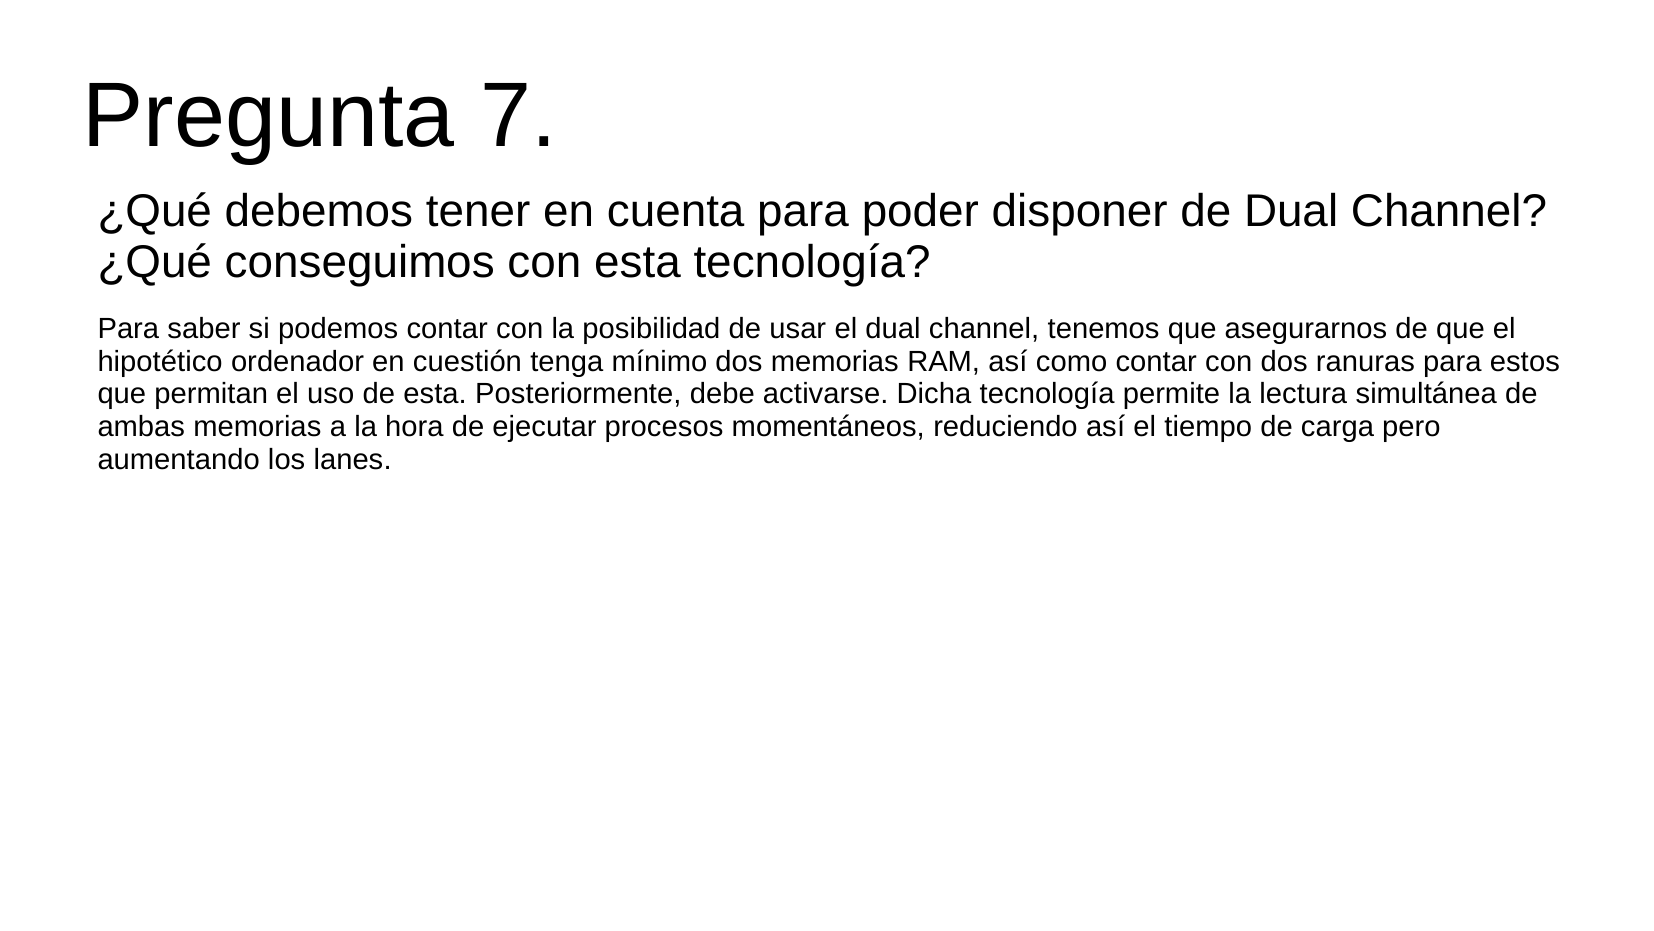

# Pregunta 7.
¿Qué debemos tener en cuenta para poder disponer de Dual Channel? ¿Qué conseguimos con esta tecnología?
Para saber si podemos contar con la posibilidad de usar el dual channel, tenemos que asegurarnos de que el hipotético ordenador en cuestión tenga mínimo dos memorias RAM, así como contar con dos ranuras para estos que permitan el uso de esta. Posteriormente, debe activarse. Dicha tecnología permite la lectura simultánea de ambas memorias a la hora de ejecutar procesos momentáneos, reduciendo así el tiempo de carga pero aumentando los lanes.